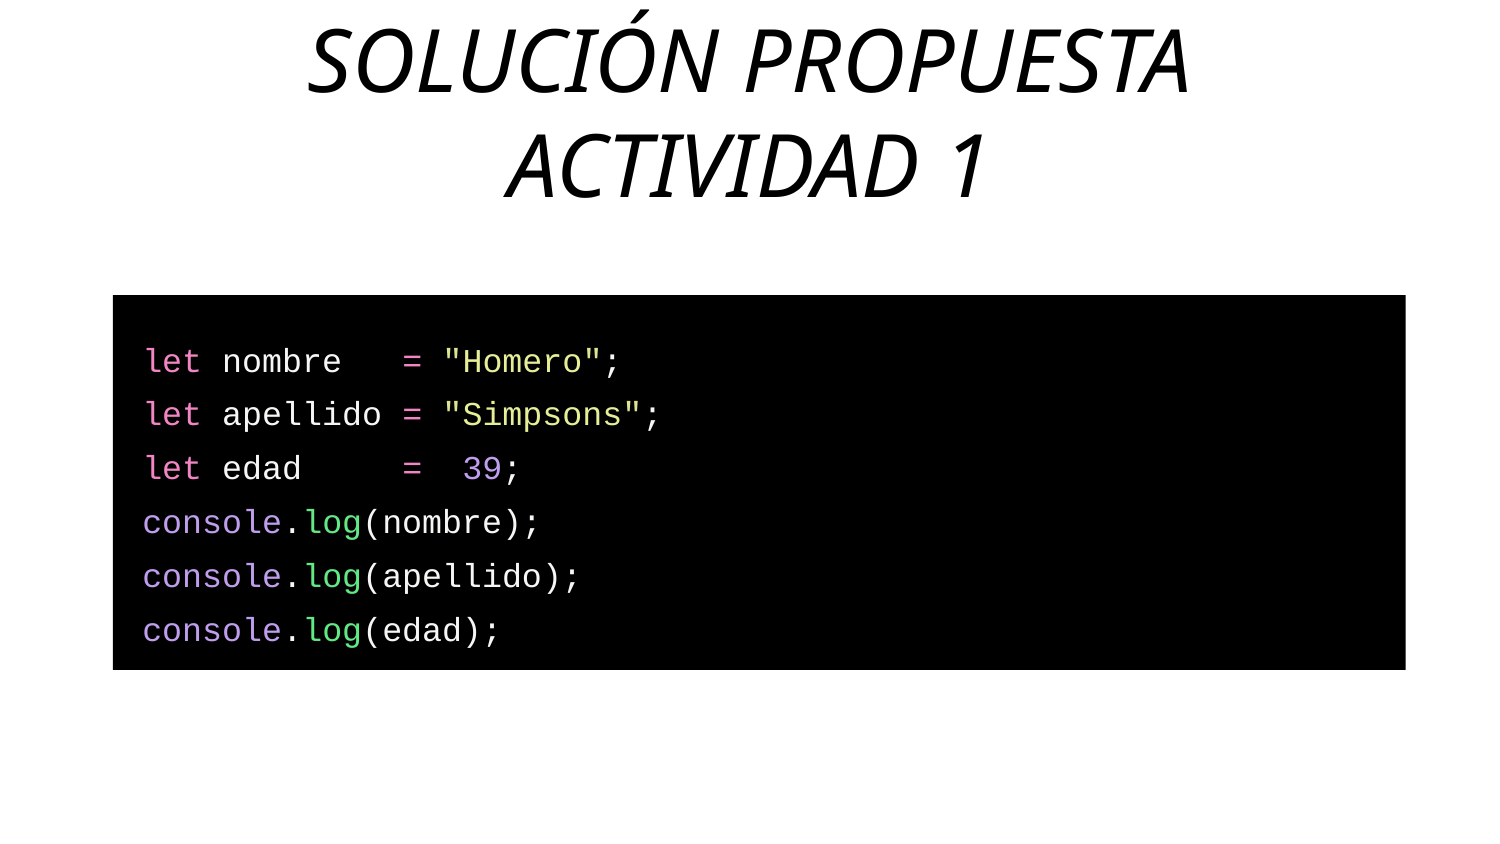

SOLUCIÓN PROPUESTA ACTIVIDAD 1
let nombre = "Homero";
let apellido = "Simpsons";
let edad = 39;
console.log(nombre);
console.log(apellido);
console.log(edad);